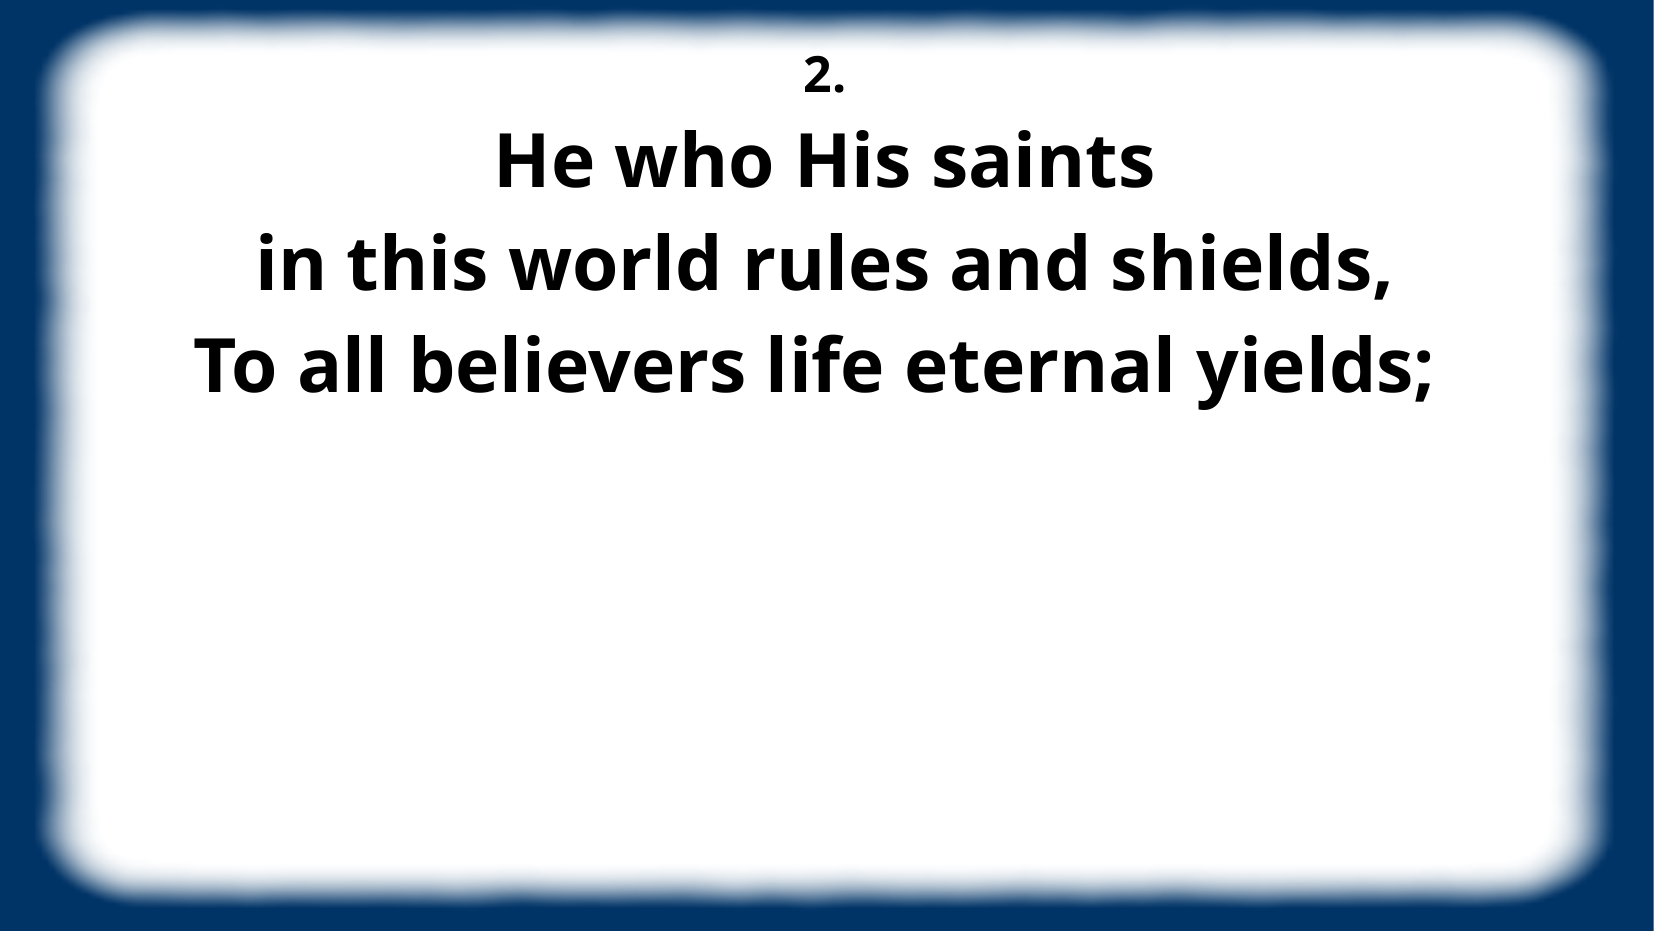

2.
He who His saints
in this world rules and shields,
To all believers life eternal yields;